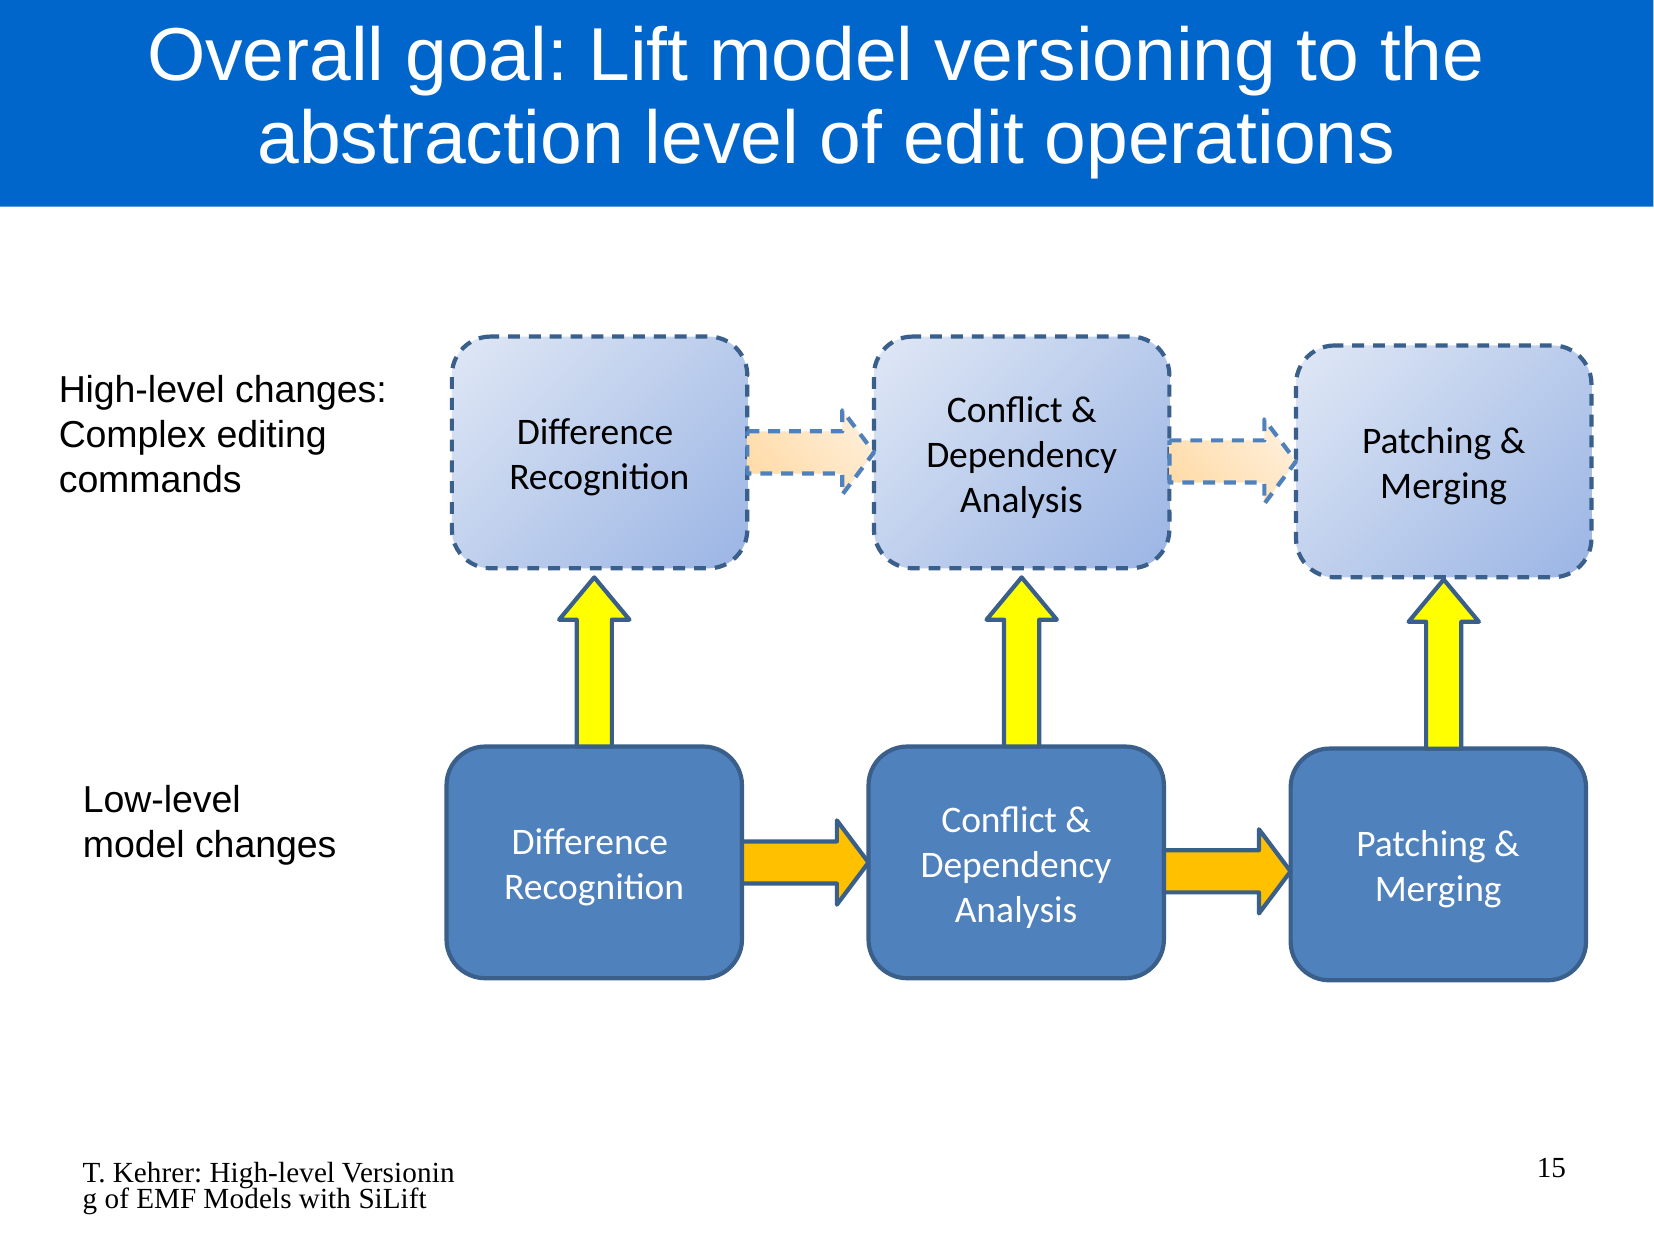

# Overall goal: Lift model versioning to the abstraction level of edit operations
Difference
Recognition
Conflict & Dependency
Analysis
Patching &
Merging
High-level changes:
Complex editing
commands
Difference
Recognition
Conflict & Dependency
Analysis
Patching &
Merging
Low-level
model changes
15
T. Kehrer: High-level Versioning of EMF Models with SiLift